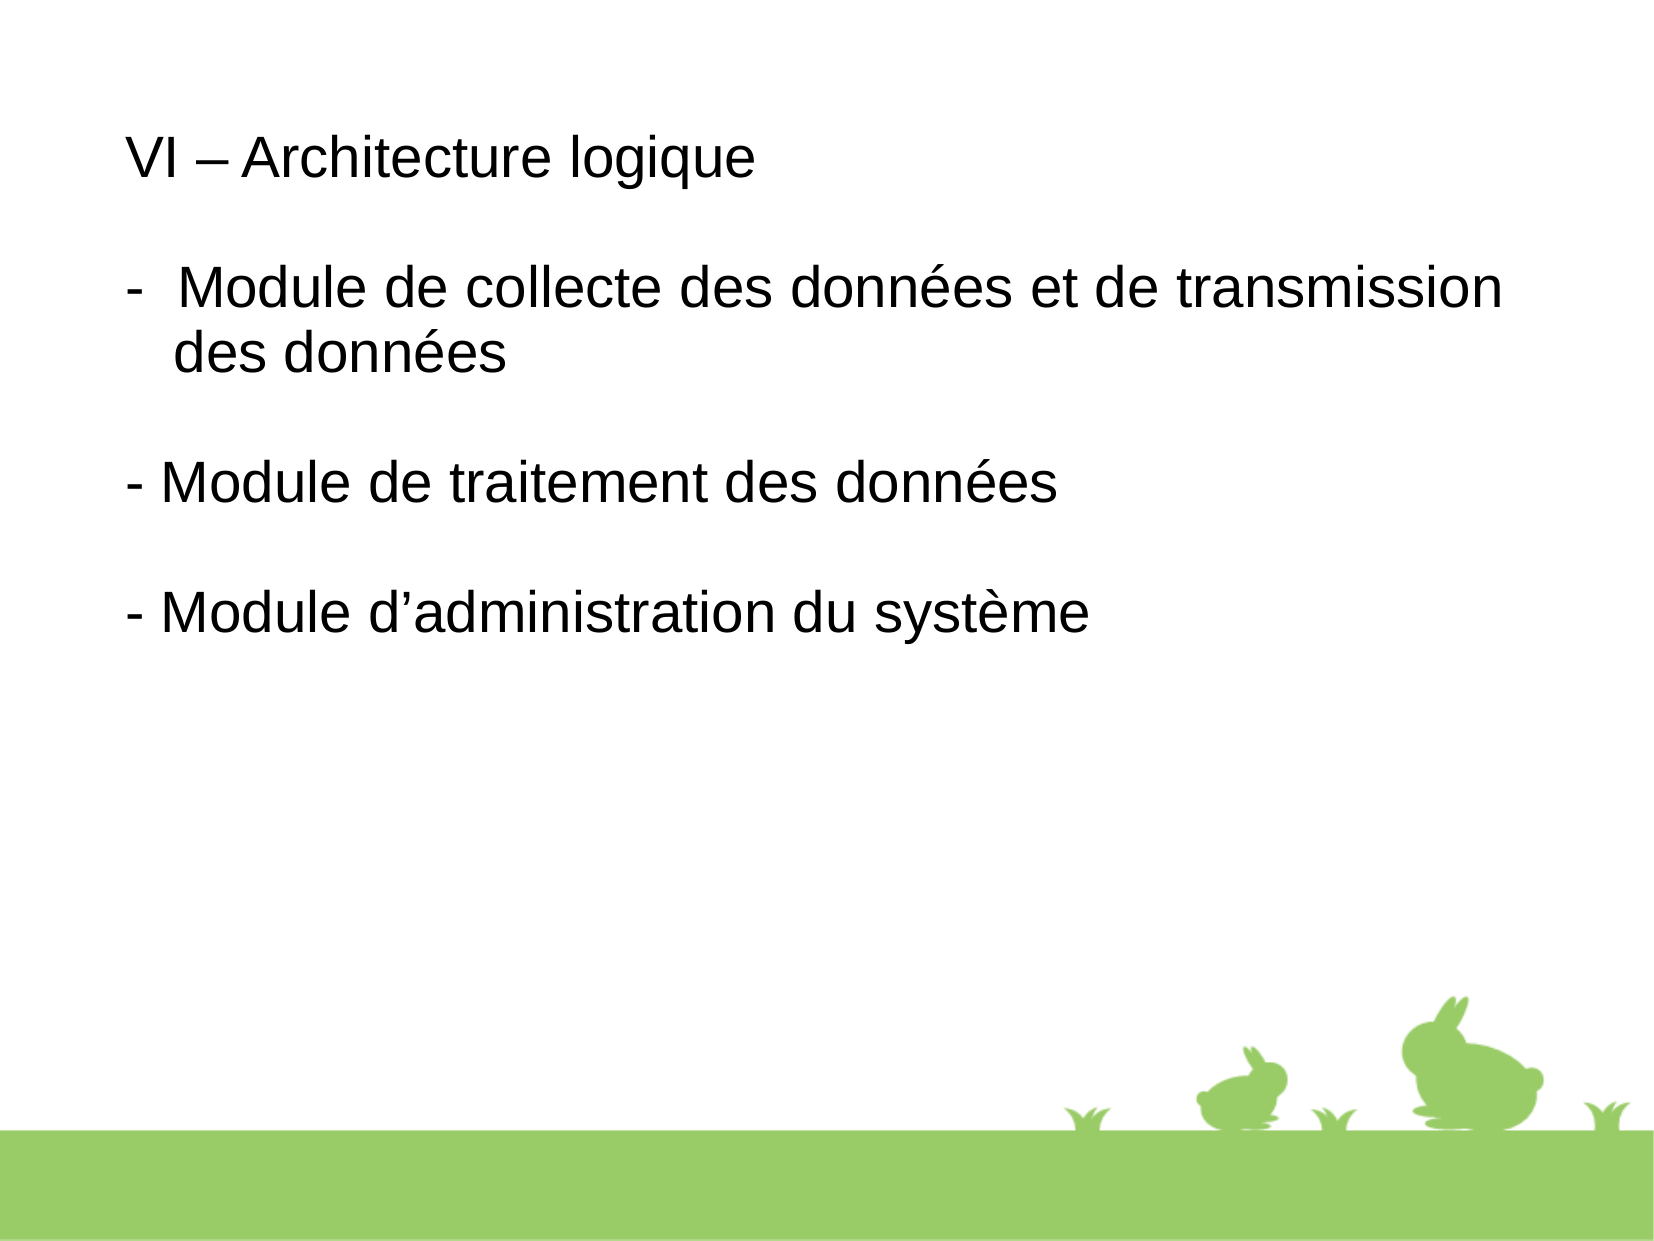

VI – Architecture logique
- Module de collecte des données et de transmission des données
- Module de traitement des données
- Module d’administration du système